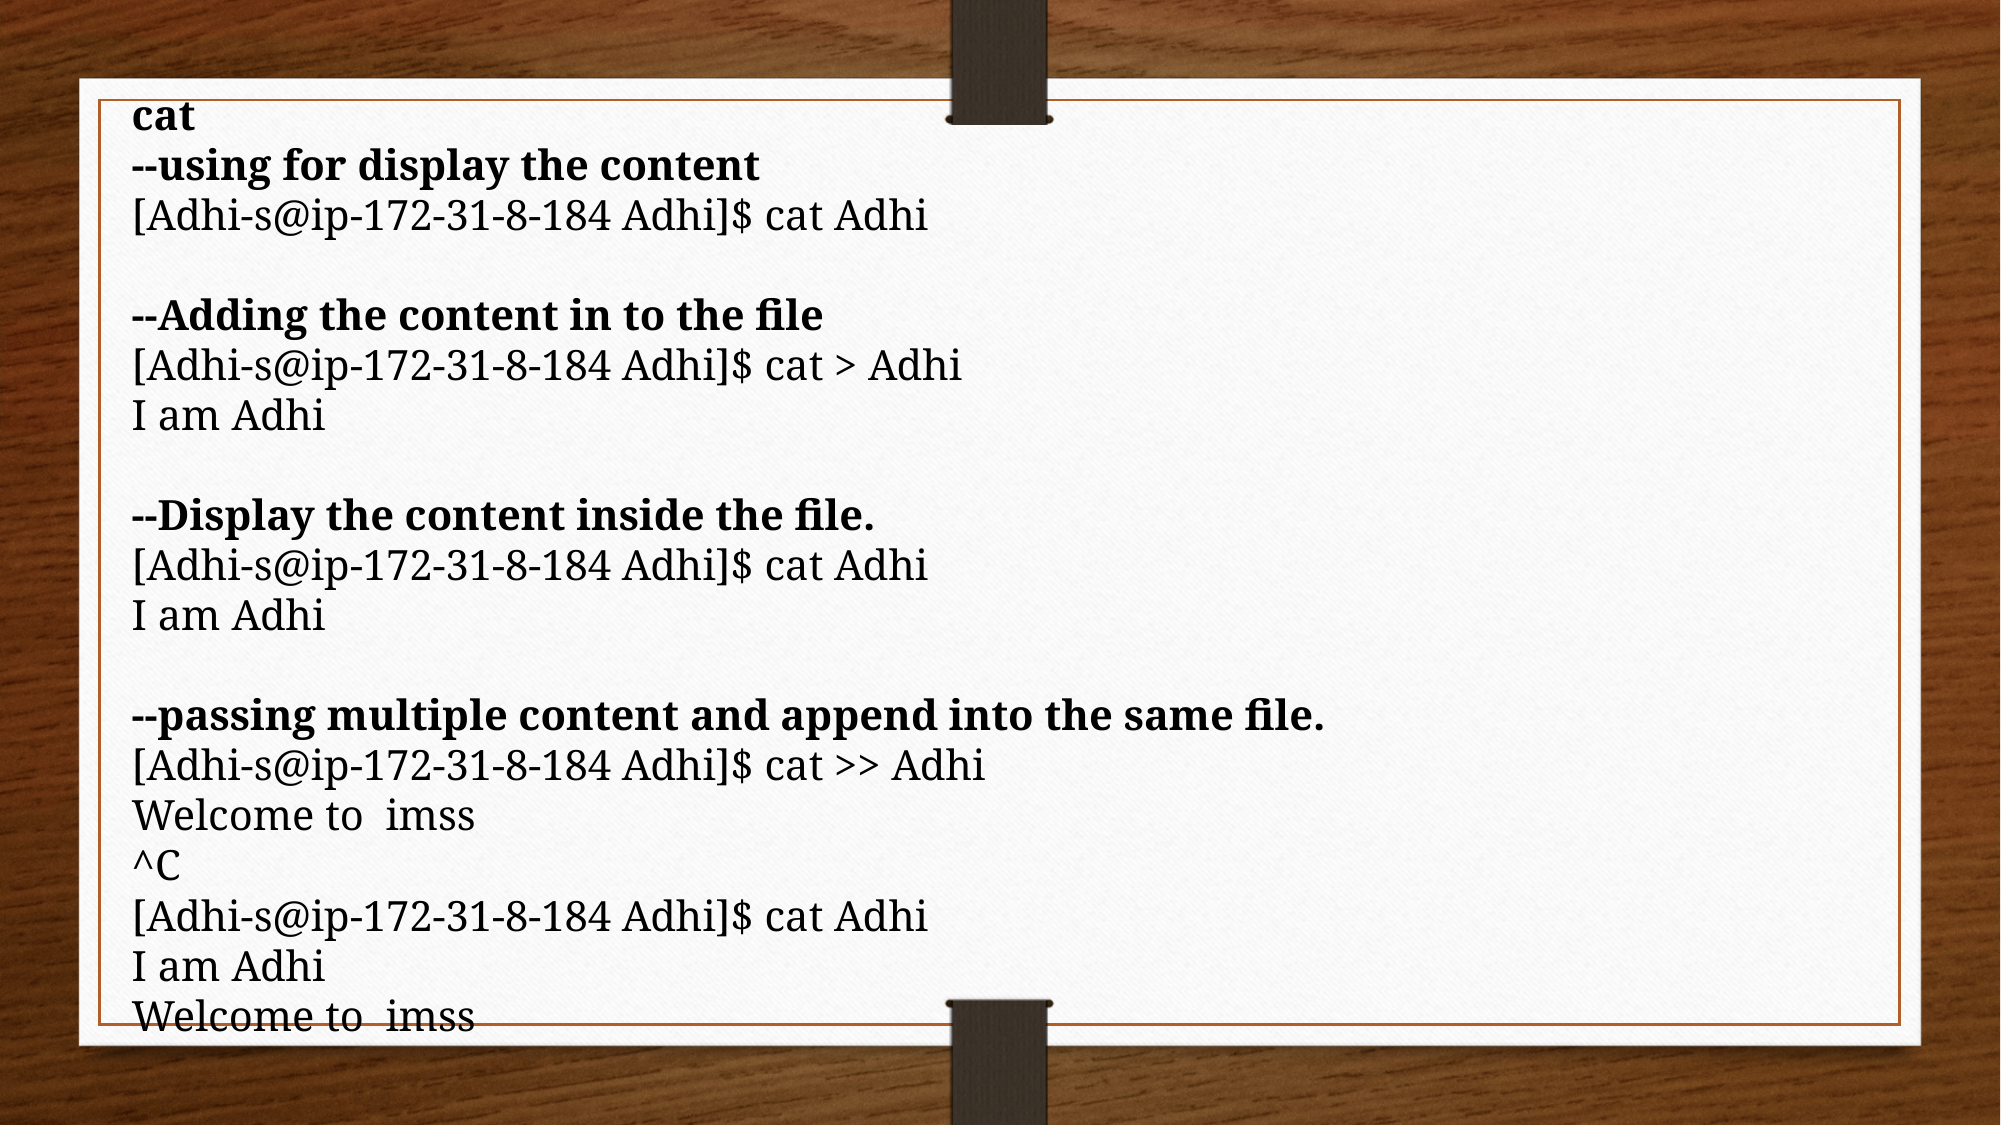

cat
--using for display the content
[Adhi-s@ip-172-31-8-184 Adhi]$ cat Adhi
--Adding the content in to the file
[Adhi-s@ip-172-31-8-184 Adhi]$ cat > Adhi
I am Adhi
--Display the content inside the file.
[Adhi-s@ip-172-31-8-184 Adhi]$ cat Adhi
I am Adhi
--passing multiple content and append into the same file.
[Adhi-s@ip-172-31-8-184 Adhi]$ cat >> Adhi
Welcome to  imss
^C
[Adhi-s@ip-172-31-8-184 Adhi]$ cat Adhi
I am Adhi
Welcome to  imss